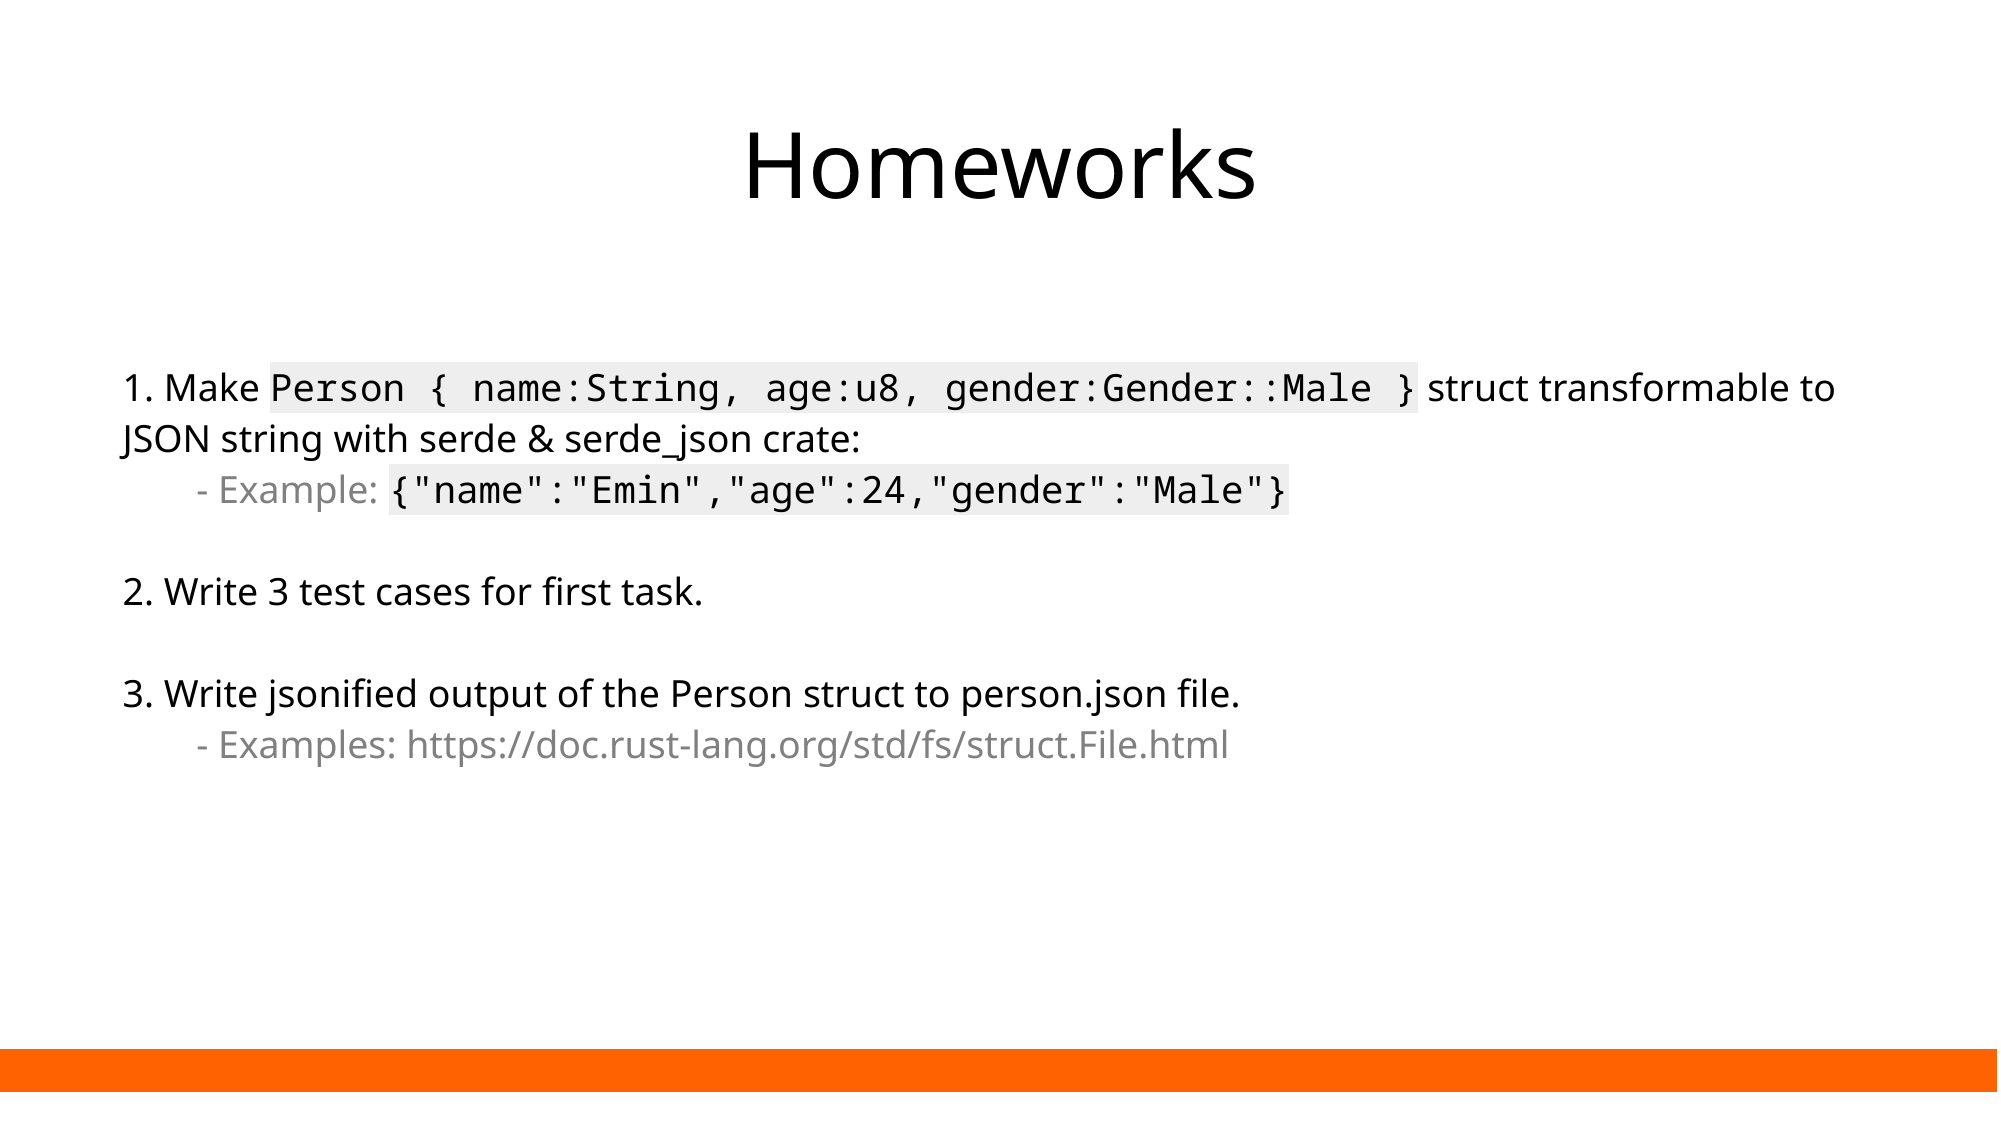

# Homeworks
1. Make Person { name:String, age:u8, gender:Gender::Male } struct transformable to JSON string with serde & serde_json crate:
	- Example: {"name":"Emin","age":24,"gender":"Male"}
2. Write 3 test cases for first task.
3. Write jsonified output of the Person struct to person.json file.
	- Examples: https://doc.rust-lang.org/std/fs/struct.File.html